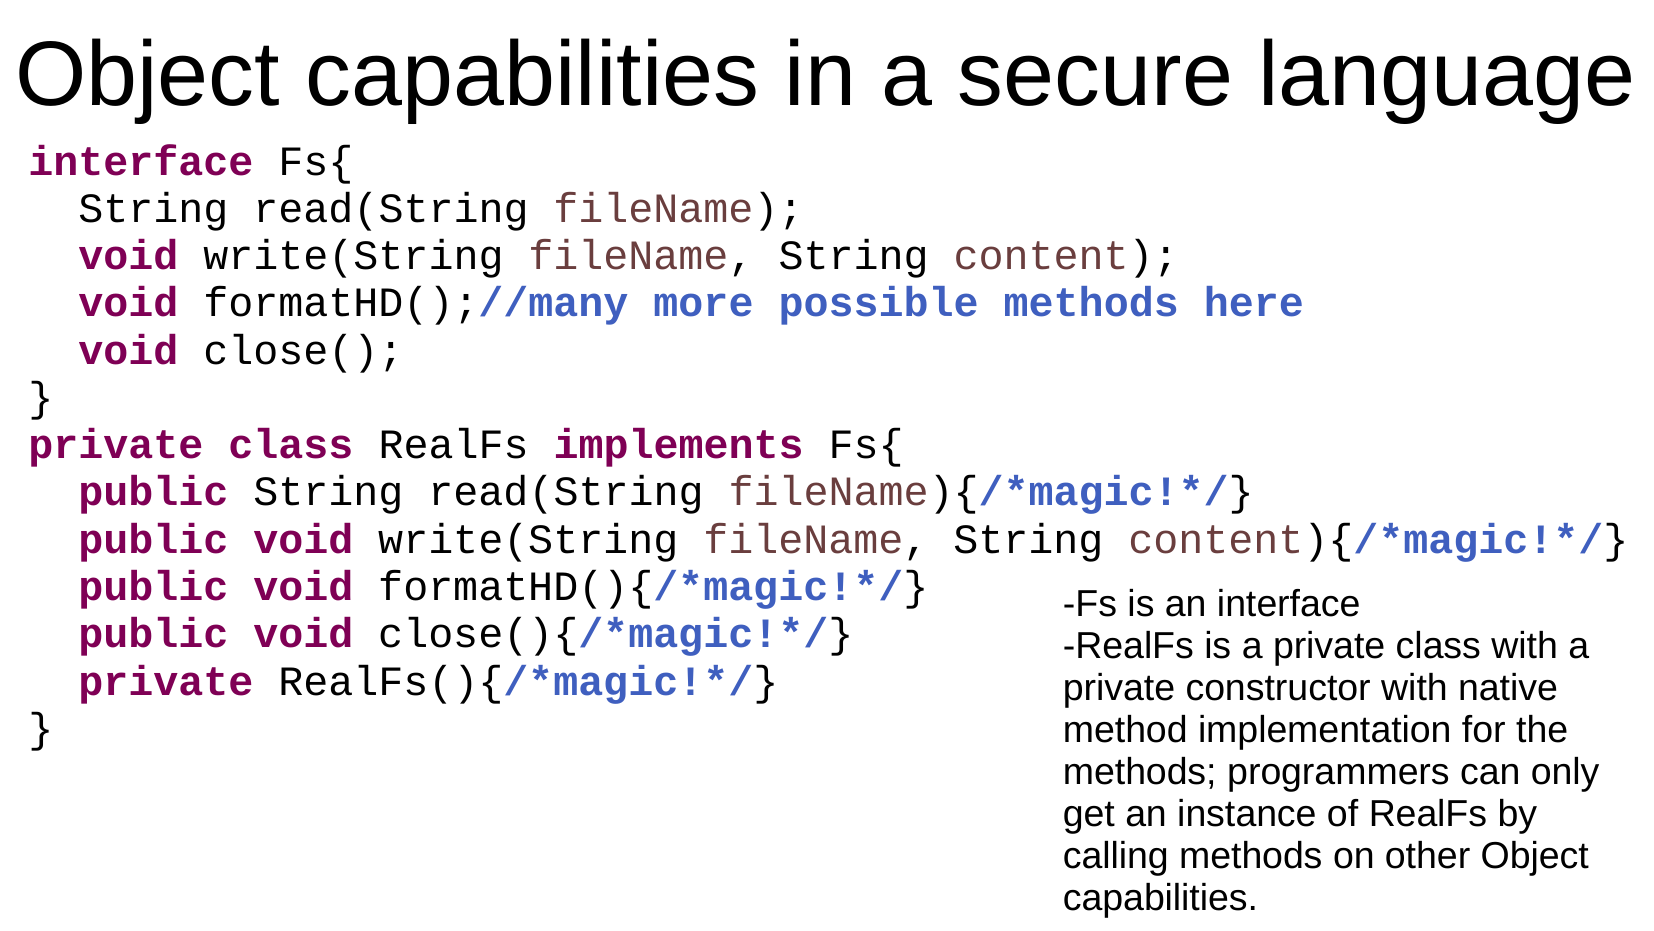

# Object capabilities in a secure language
interface Fs{
 String read(String fileName);
 void write(String fileName, String content);
 void formatHD();//many more possible methods here
 void close();
}
private class RealFs implements Fs{
 public String read(String fileName){/*magic!*/}
 public void write(String fileName, String content){/*magic!*/}
 public void formatHD(){/*magic!*/}
 public void close(){/*magic!*/}
 private RealFs(){/*magic!*/}
}
-Fs is an interface
-RealFs is a private class with a private constructor with native method implementation for the methods; programmers can only get an instance of RealFs by calling methods on other Object capabilities.